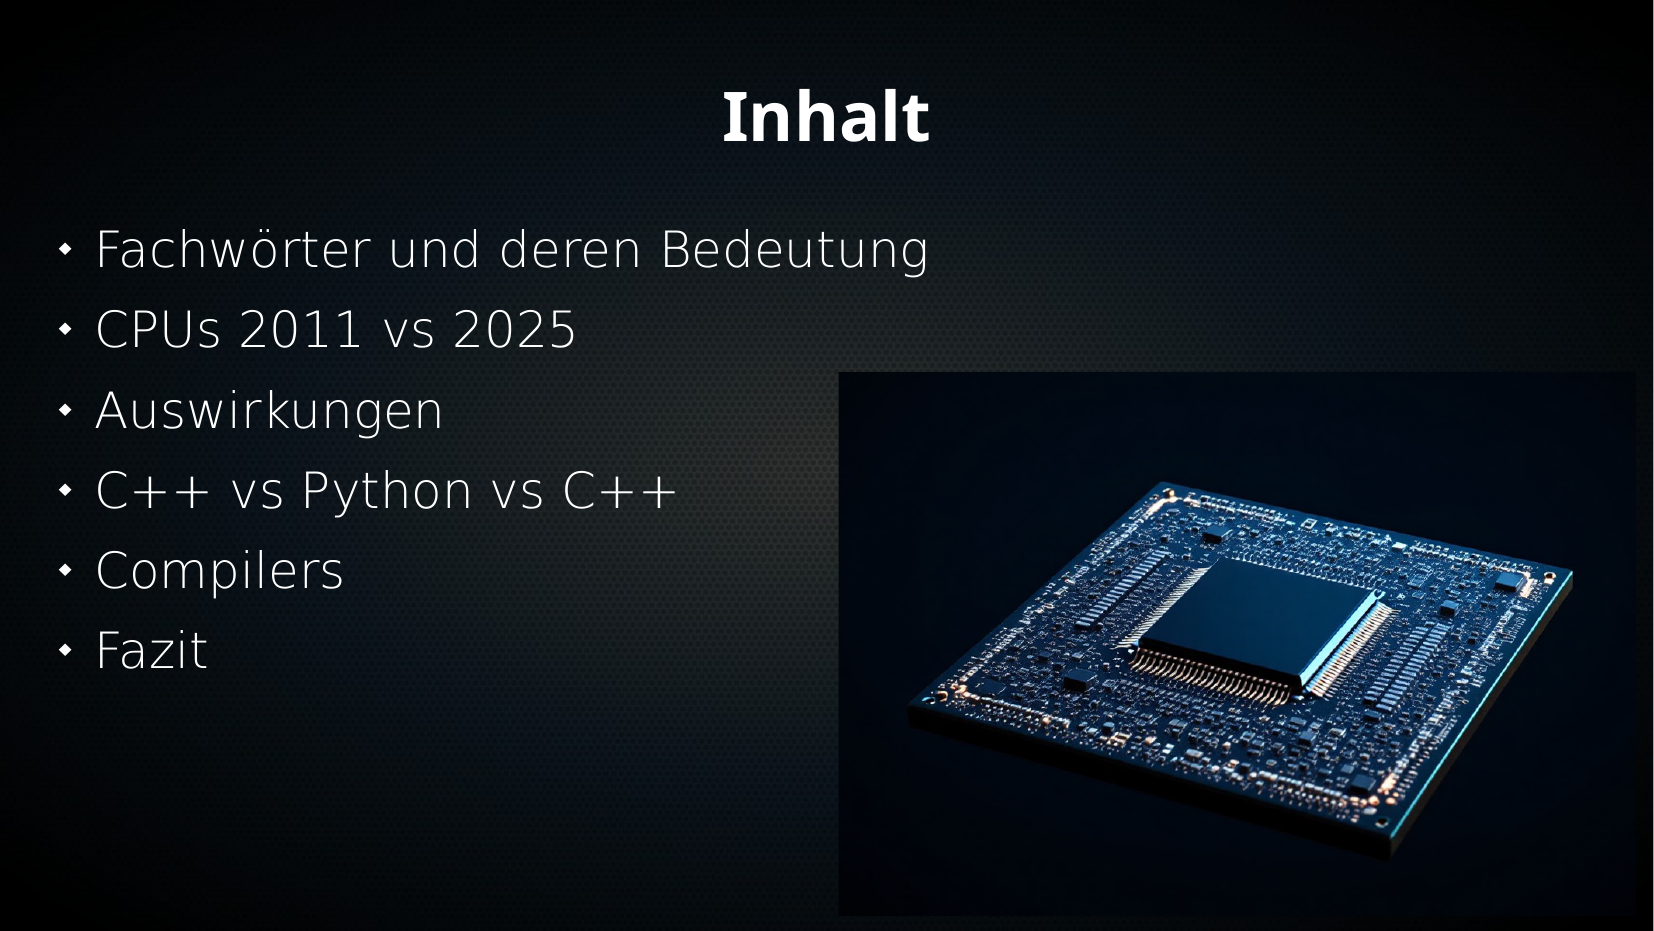

# Inhalt
Fachwörter und deren Bedeutung
CPUs 2011 vs 2025
Auswirkungen
C++ vs Python vs C++
Compilers
Fazit